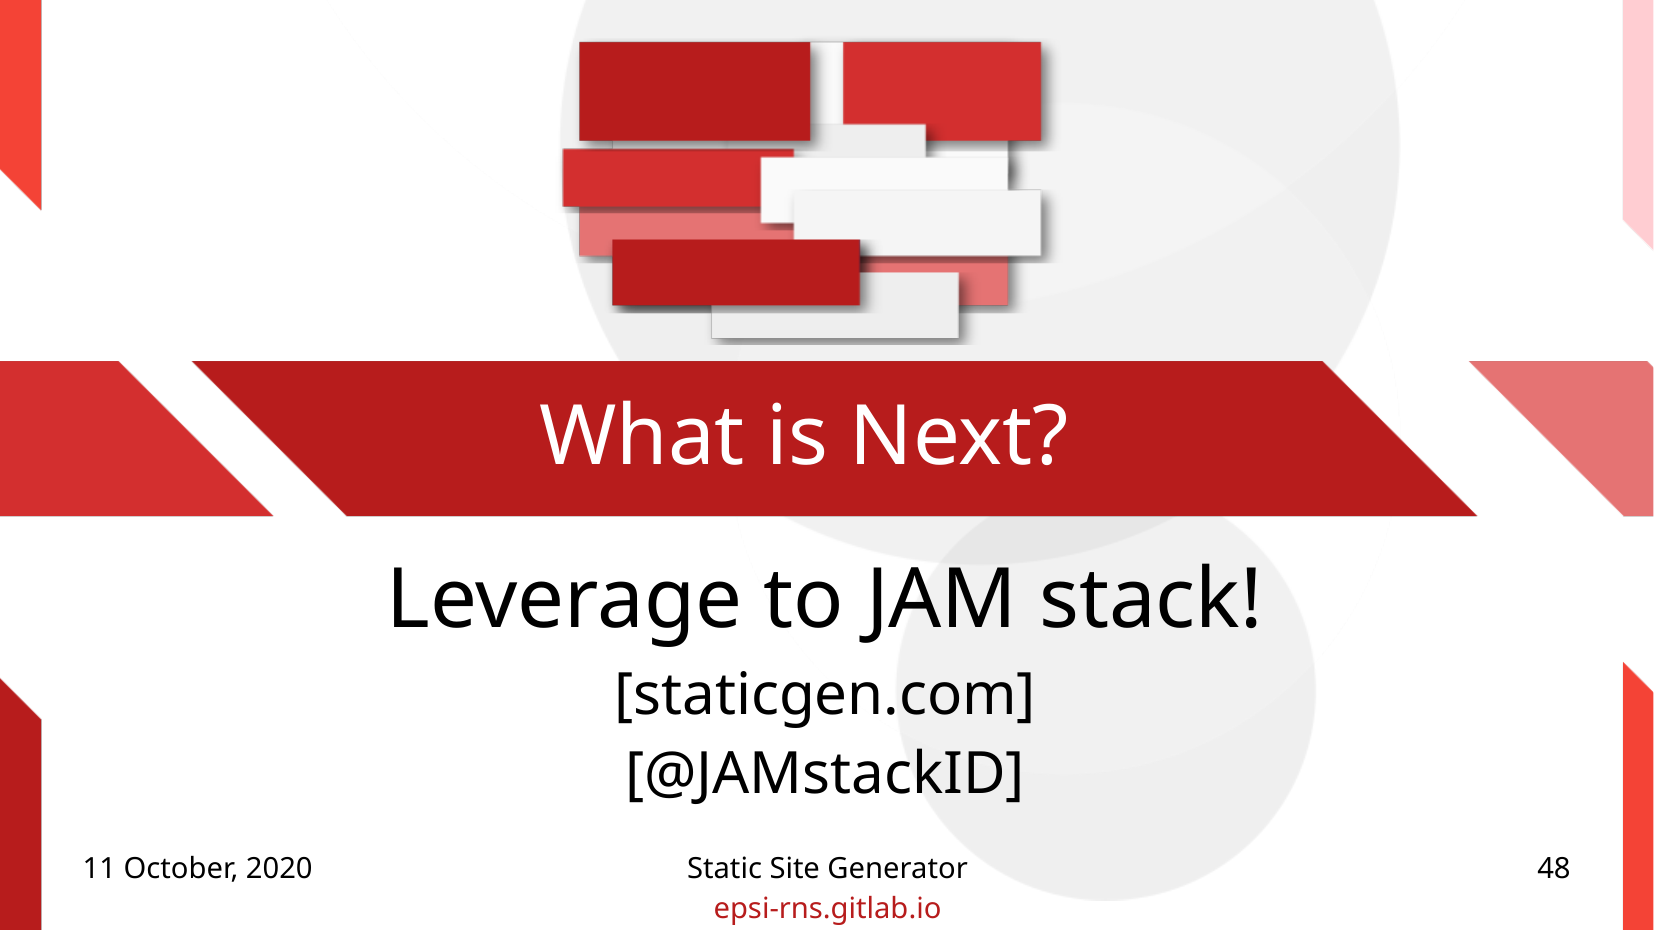

# What is Next?
Leverage to JAM stack!
[staticgen.com]
[@JAMstackID]
11 October, 2020
Static Site Generator
48